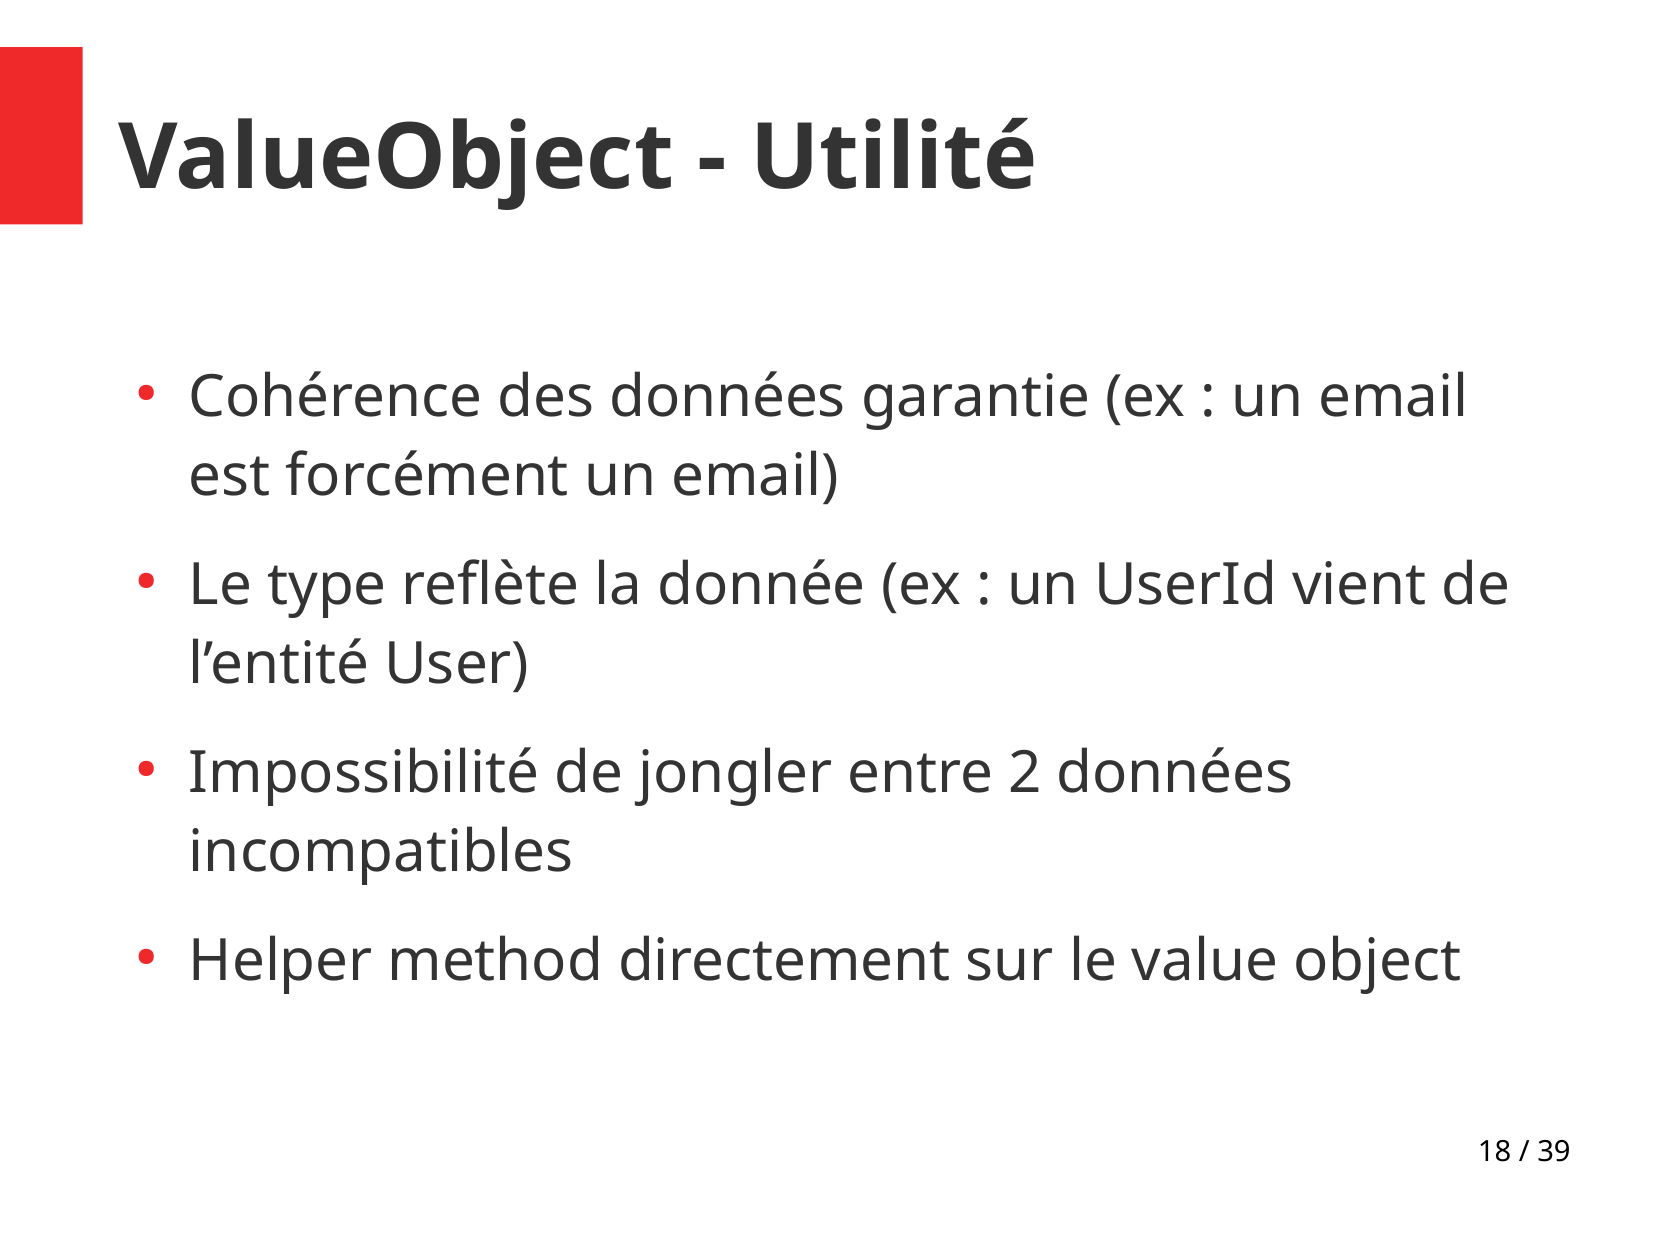

# ValueObject - Utilité
Cohérence des données garantie (ex : un email est forcément un email)
Le type reflète la donnée (ex : un UserId vient de l’entité User)
Impossibilité de jongler entre 2 données incompatibles
Helper method directement sur le value object
18